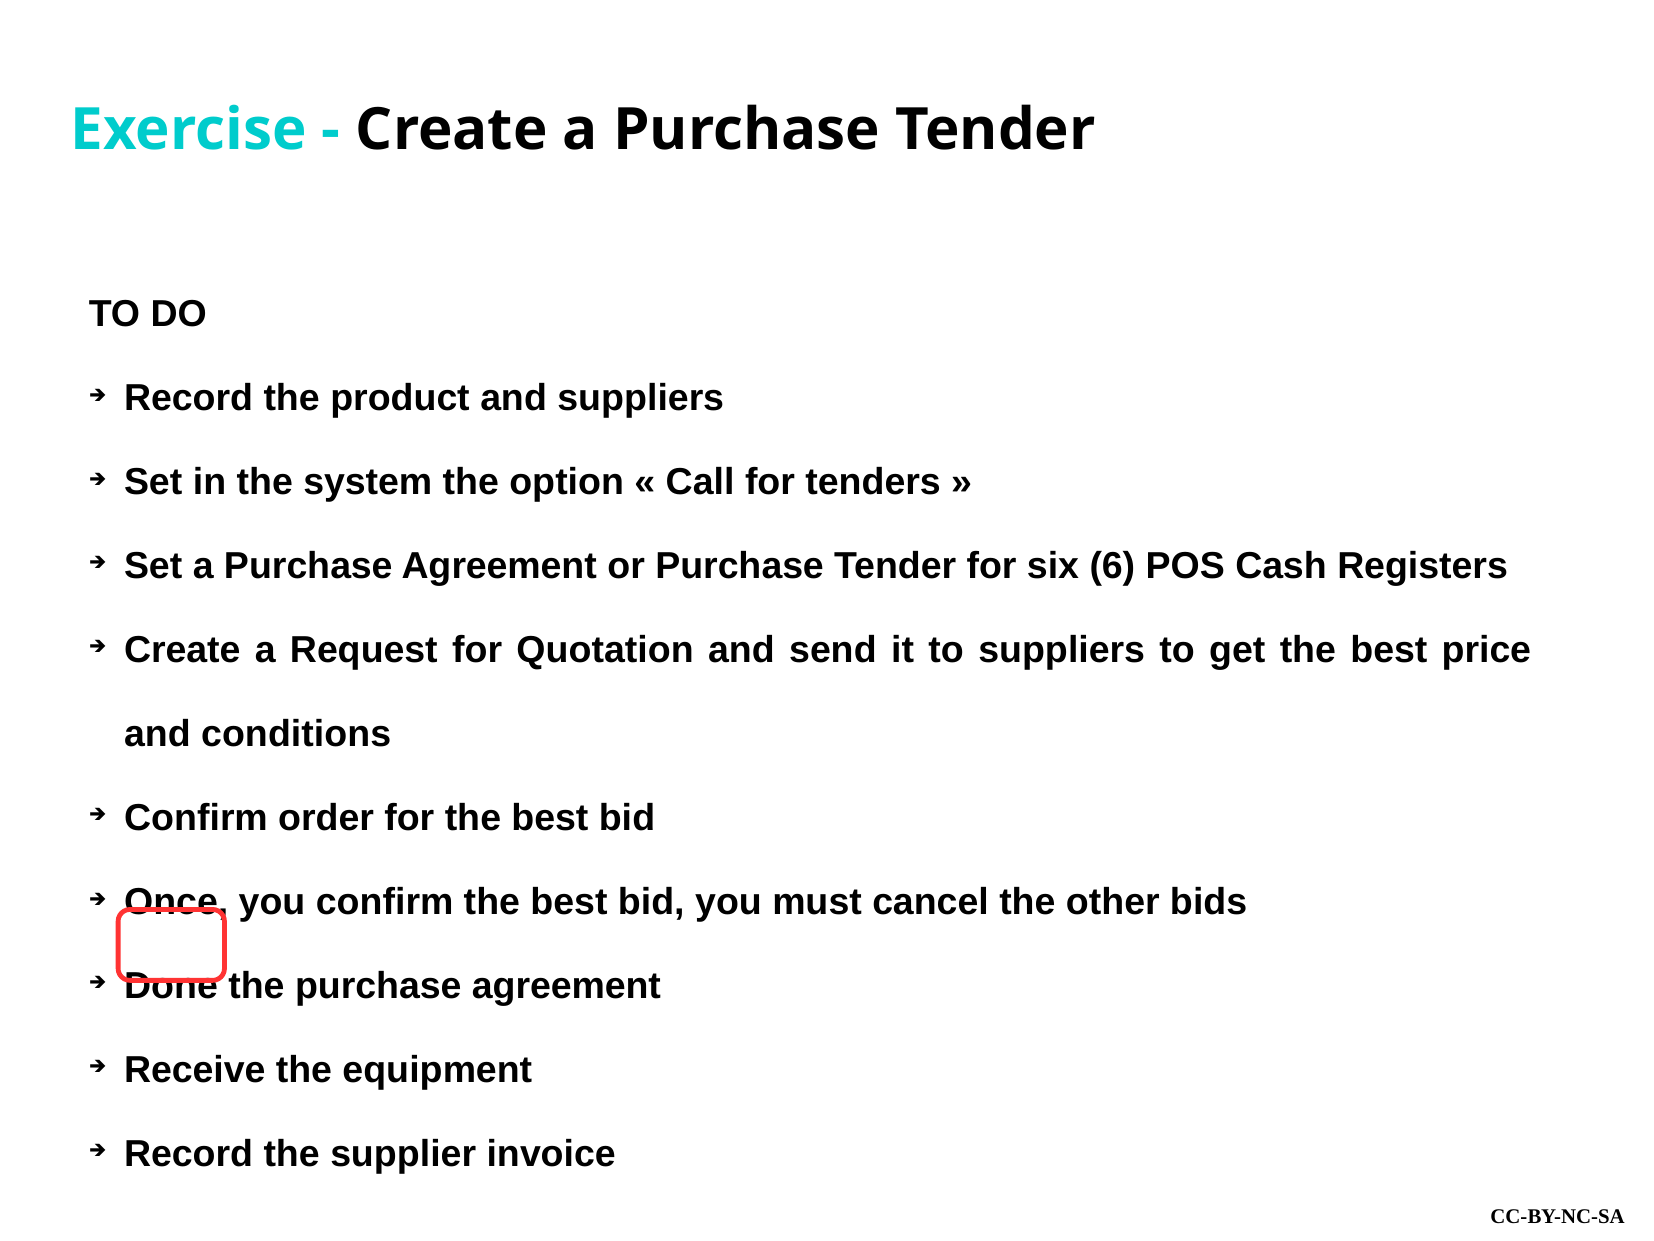

# Exercise - Create a Purchase Tender
TO DO
Record the product and suppliers
Set in the system the option « Call for tenders »
Set a Purchase Agreement or Purchase Tender for six (6) POS Cash Registers
Create a Request for Quotation and send it to suppliers to get the best price and conditions
Confirm order for the best bid
Once, you confirm the best bid, you must cancel the other bids
Done the purchase agreement
Receive the equipment
Record the supplier invoice